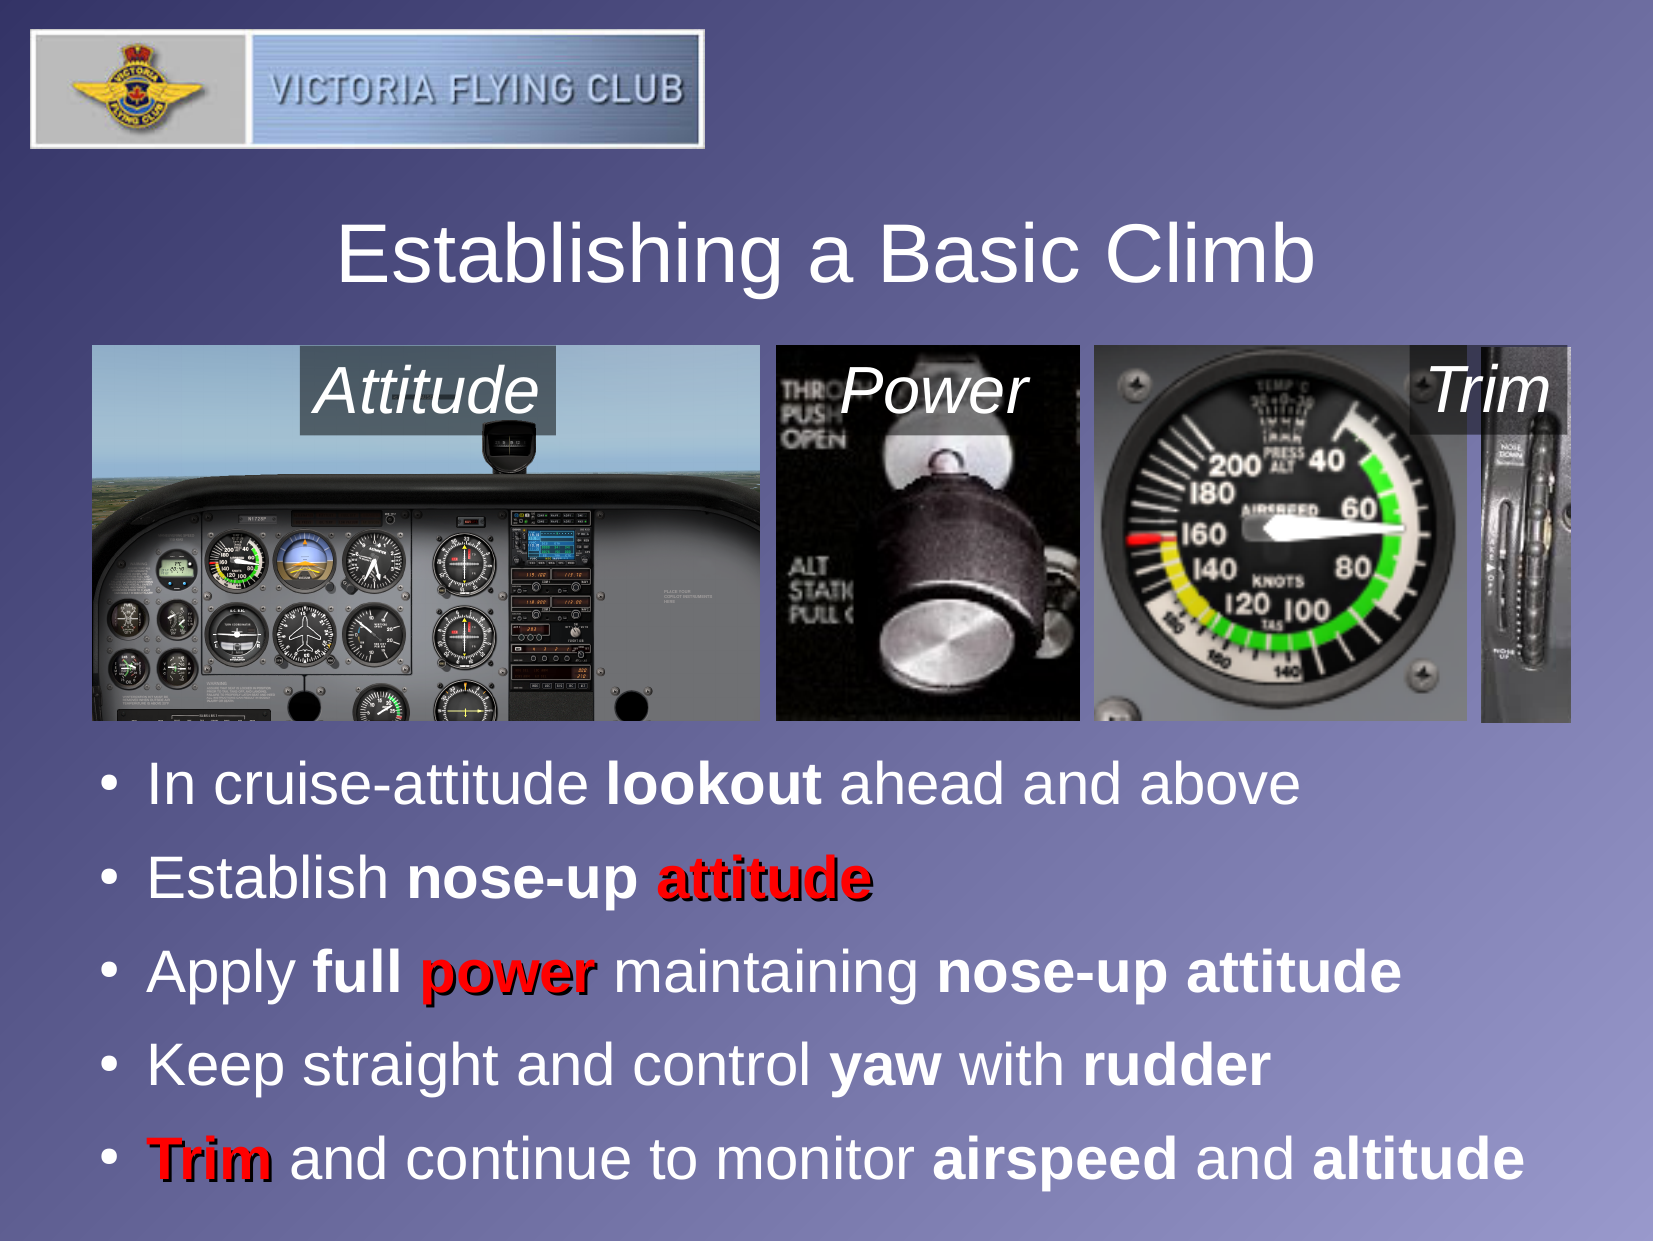

# Establishing a Basic Climb
Trim
Attitude
Power
In cruise-attitude lookout ahead and above
Establish nose-up attitude
Apply full power maintaining nose-up attitude
Keep straight and control yaw with rudder
Trim and continue to monitor airspeed and altitude